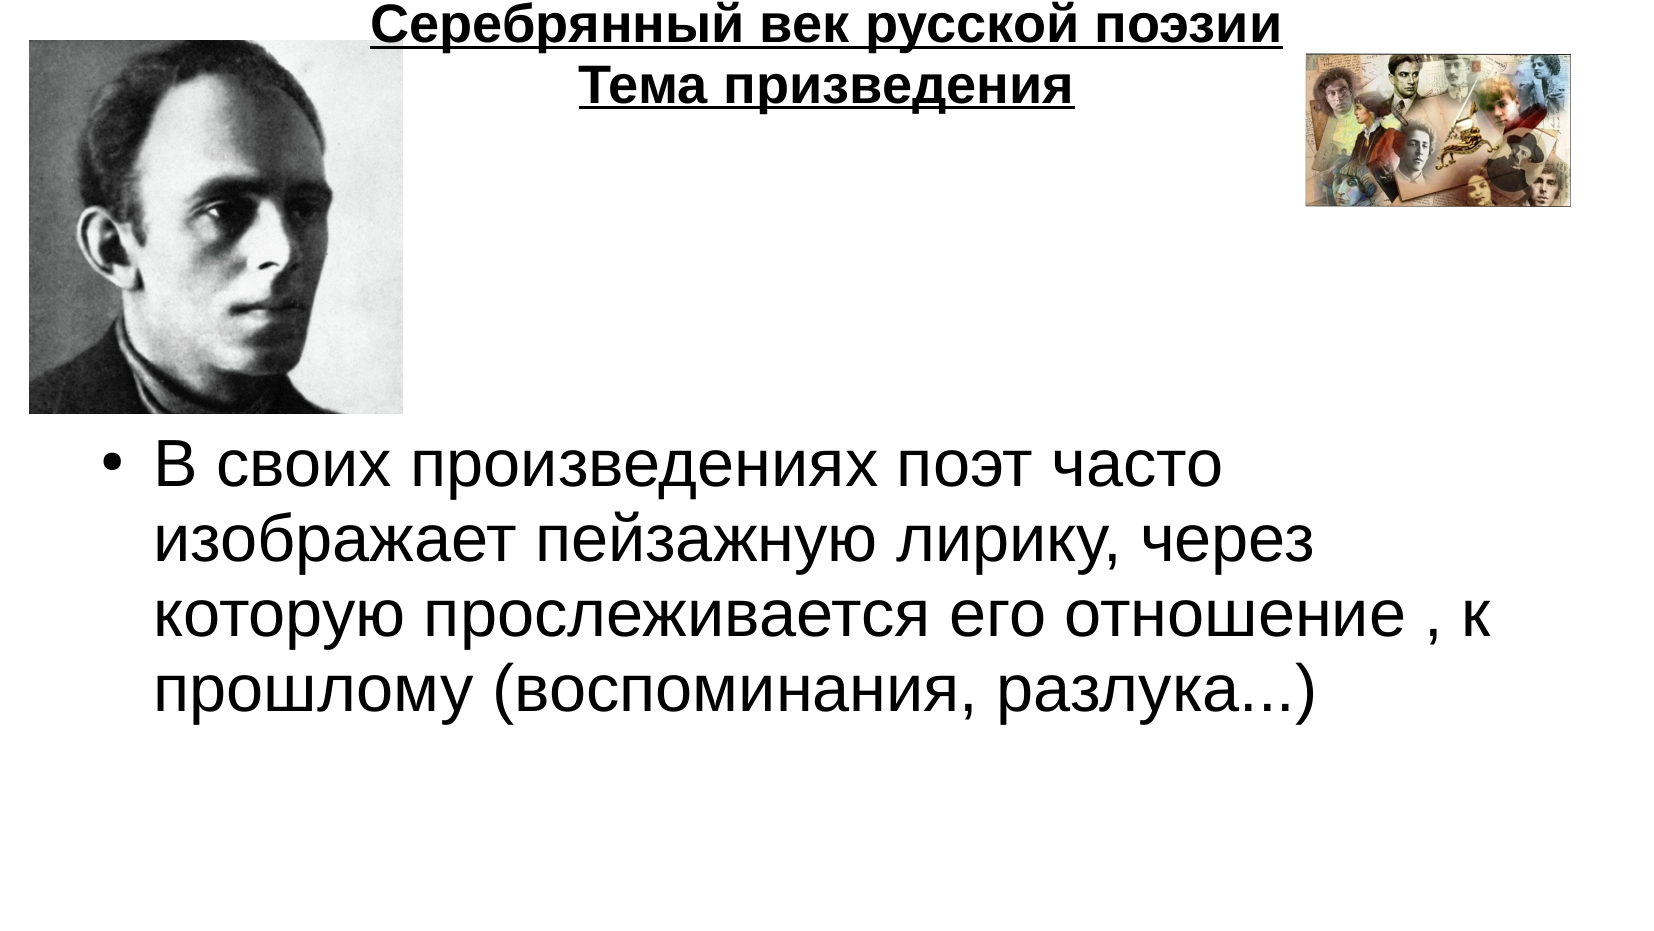

Серебрянный век русской поэзии
Тема призведения
#
В своих произведениях поэт часто изображает пейзажную лирику, через которую прослеживается его отношение , к прошлому (воспоминания, разлука...)